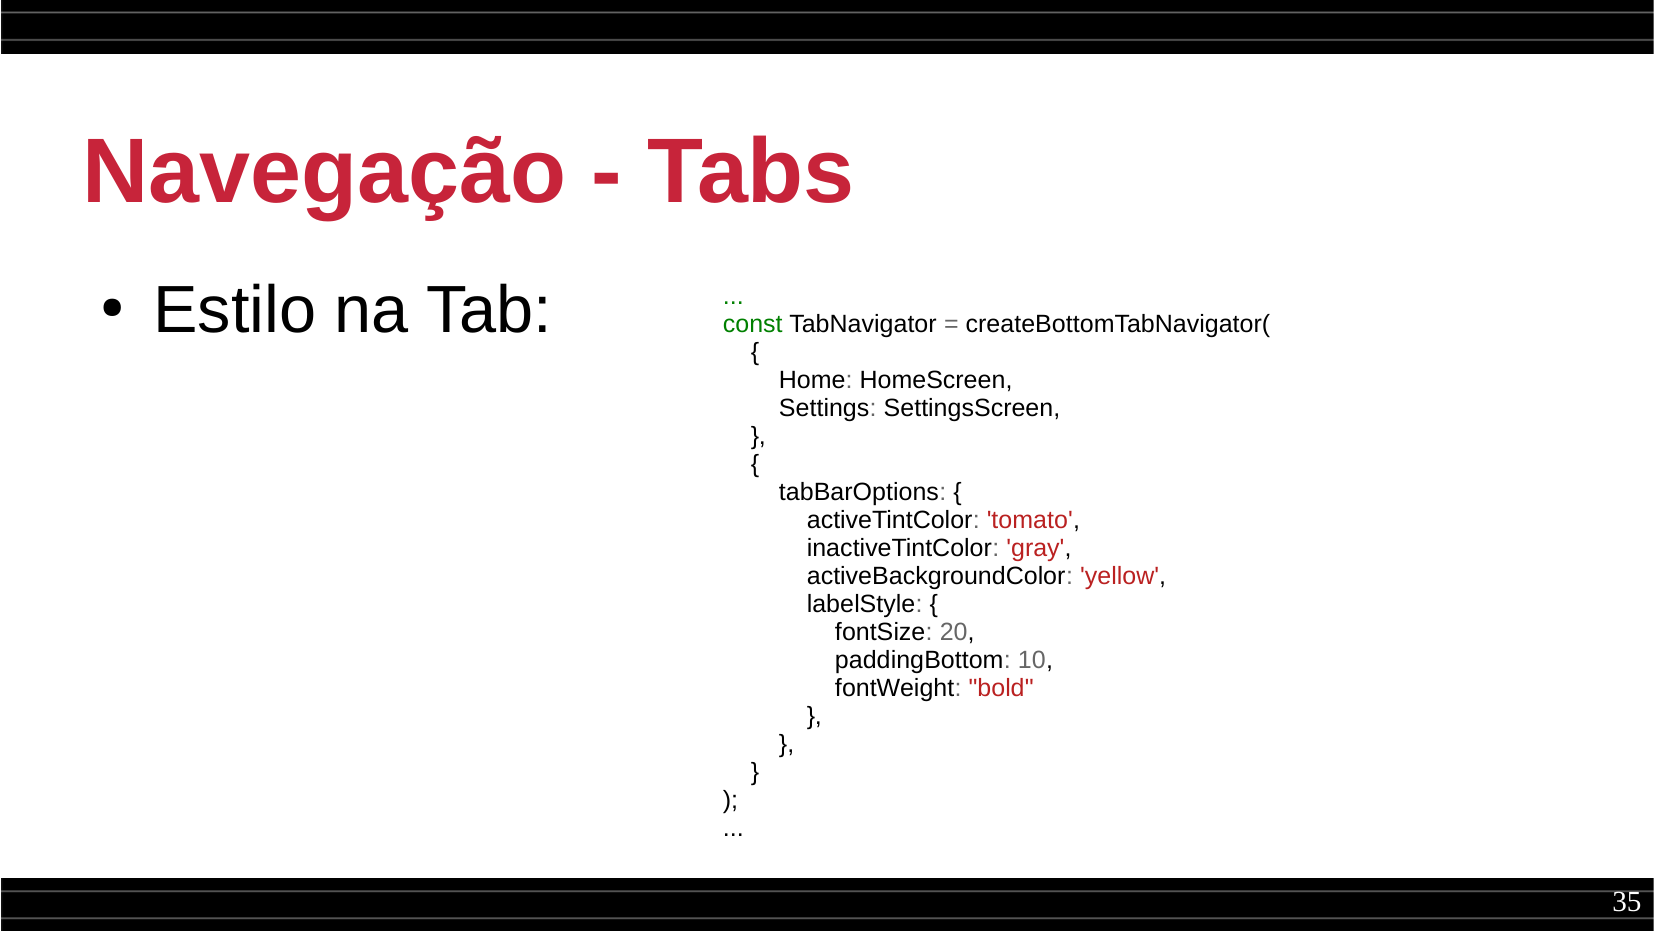

# Navegação - Tabs
Estilo na Tab:
...
const TabNavigator = createBottomTabNavigator(
 {
 Home: HomeScreen,
 Settings: SettingsScreen,
 },
 {
 tabBarOptions: {
 activeTintColor: 'tomato',
 inactiveTintColor: 'gray',
 activeBackgroundColor: 'yellow',
 labelStyle: {
 fontSize: 20,
 paddingBottom: 10,
 fontWeight: "bold"
 },
 },
 }
);
...